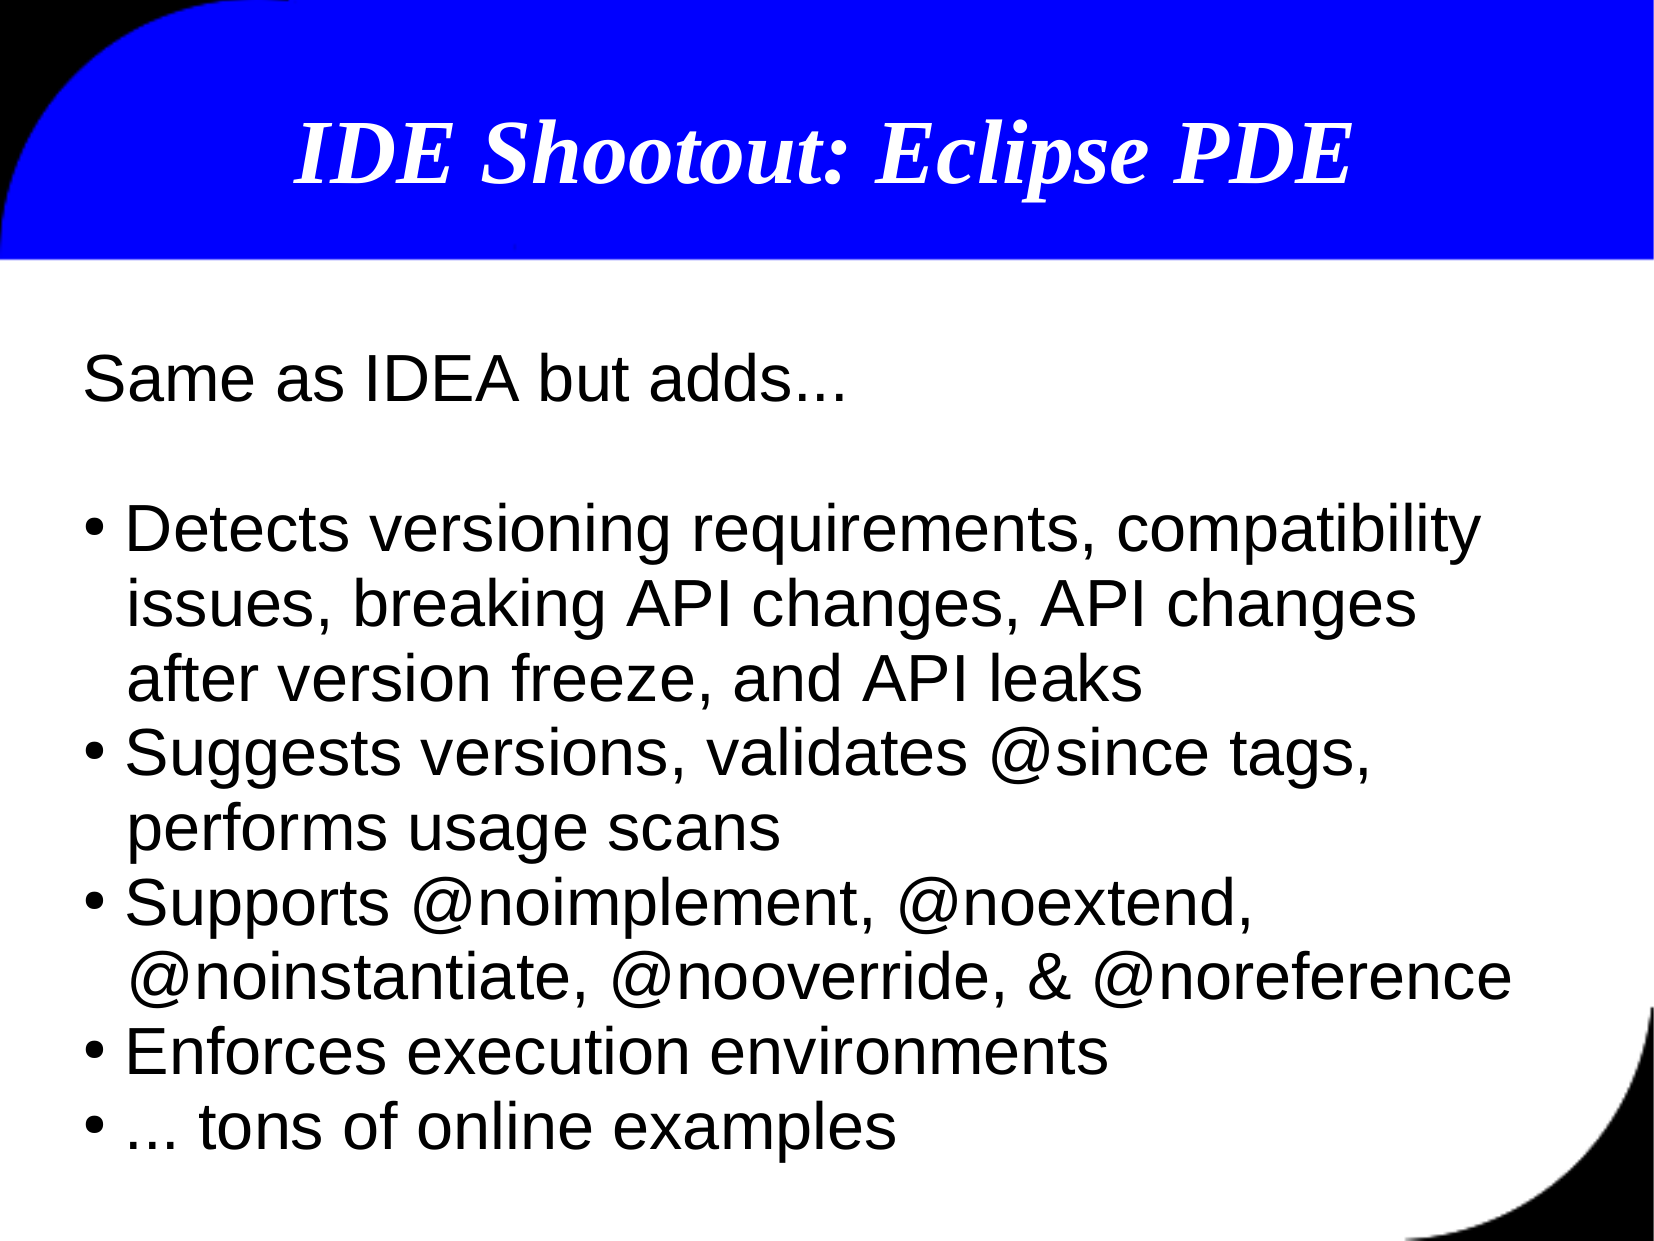

# IDE Shootout: Eclipse PDE
Same as IDEA but adds...
 Detects versioning requirements, compatibility issues, breaking API changes, API changes after version freeze, and API leaks
 Suggests versions, validates @since tags, performs usage scans
 Supports @noimplement, @noextend, @noinstantiate, @nooverride, & @noreference
 Enforces execution environments
 ... tons of online examples